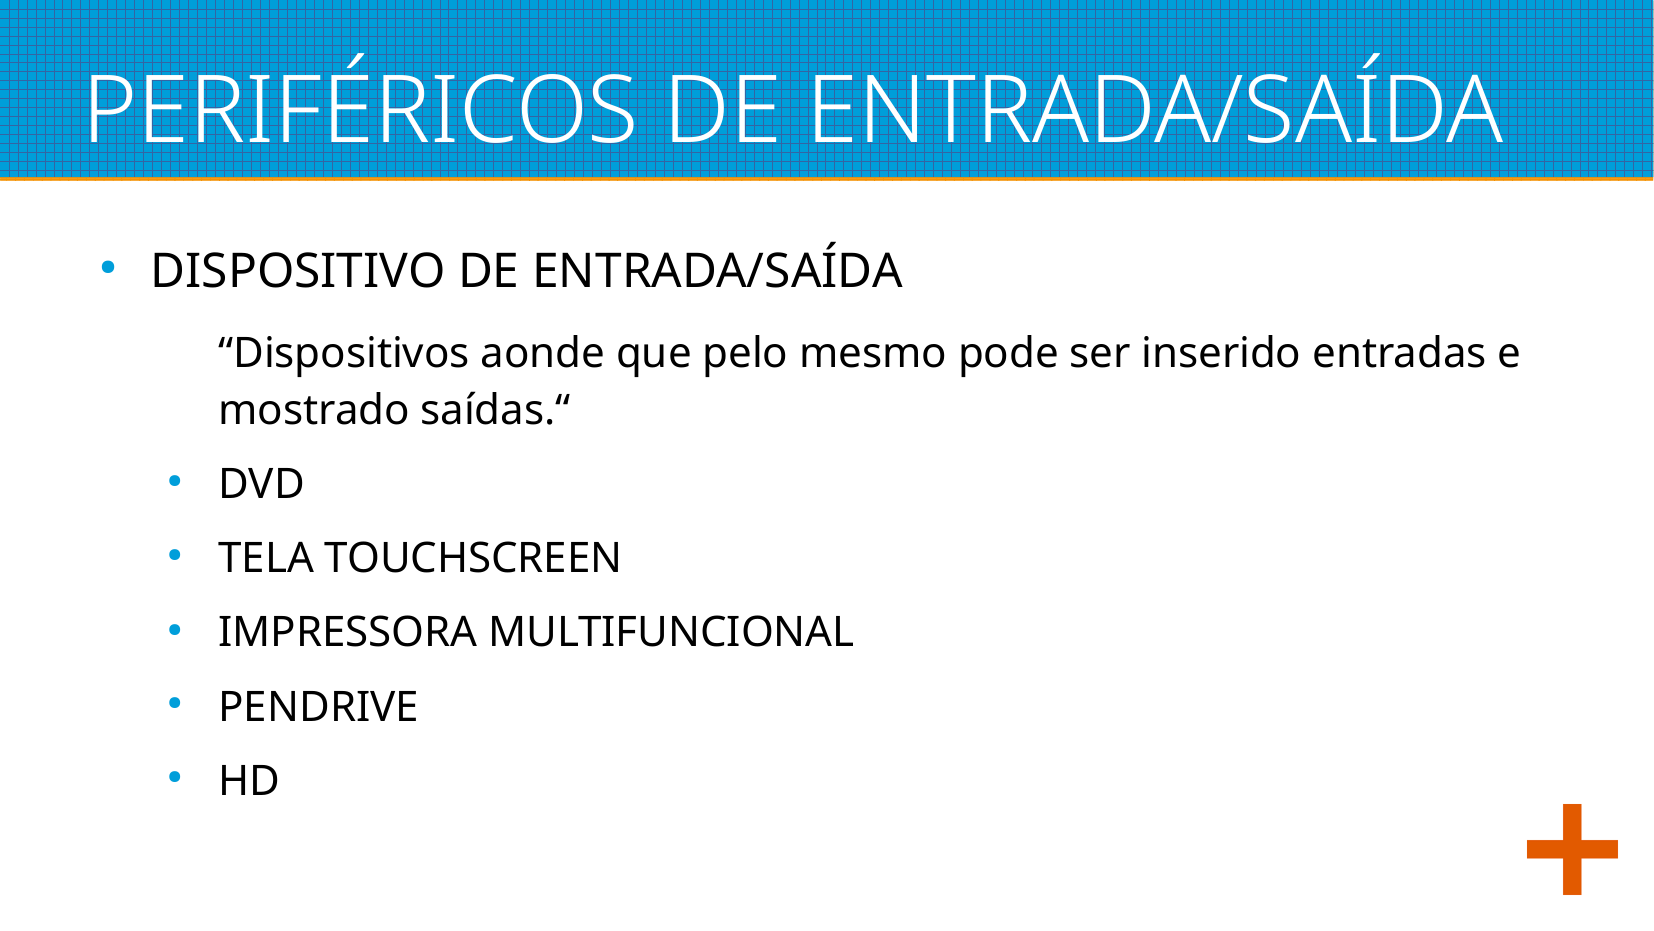

# PERIFÉRICOS DE ENTRADA/SAÍDA
DISPOSITIVO DE ENTRADA/SAÍDA
“Dispositivos aonde que pelo mesmo pode ser inserido entradas e mostrado saídas.“
DVD
TELA TOUCHSCREEN
IMPRESSORA MULTIFUNCIONAL
PENDRIVE
HD